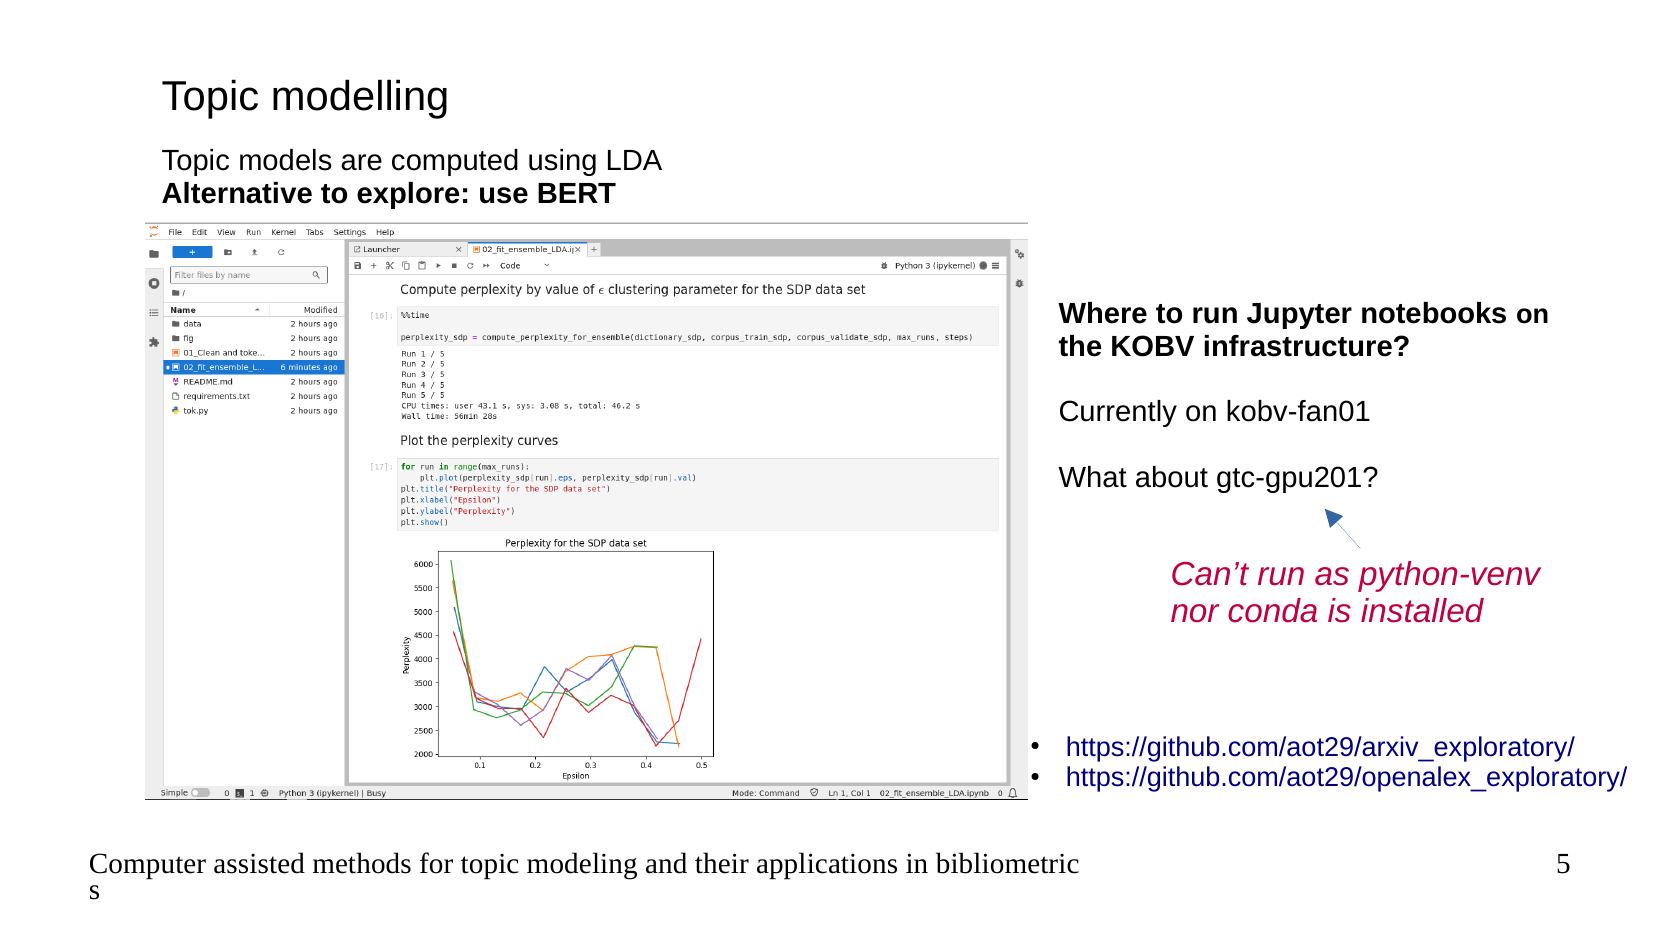

Topic modelling
Topic models are computed using LDA
Alternative to explore: use BERT
Where to run Jupyter notebooks on the KOBV infrastructure?
Currently on kobv-fan01
What about gtc-gpu201?
Can’t run as python-venv
nor conda is installed
https://github.com/aot29/arxiv_exploratory/
https://github.com/aot29/openalex_exploratory/
Computer assisted methods for topic modeling and their applications in bibliometrics
5